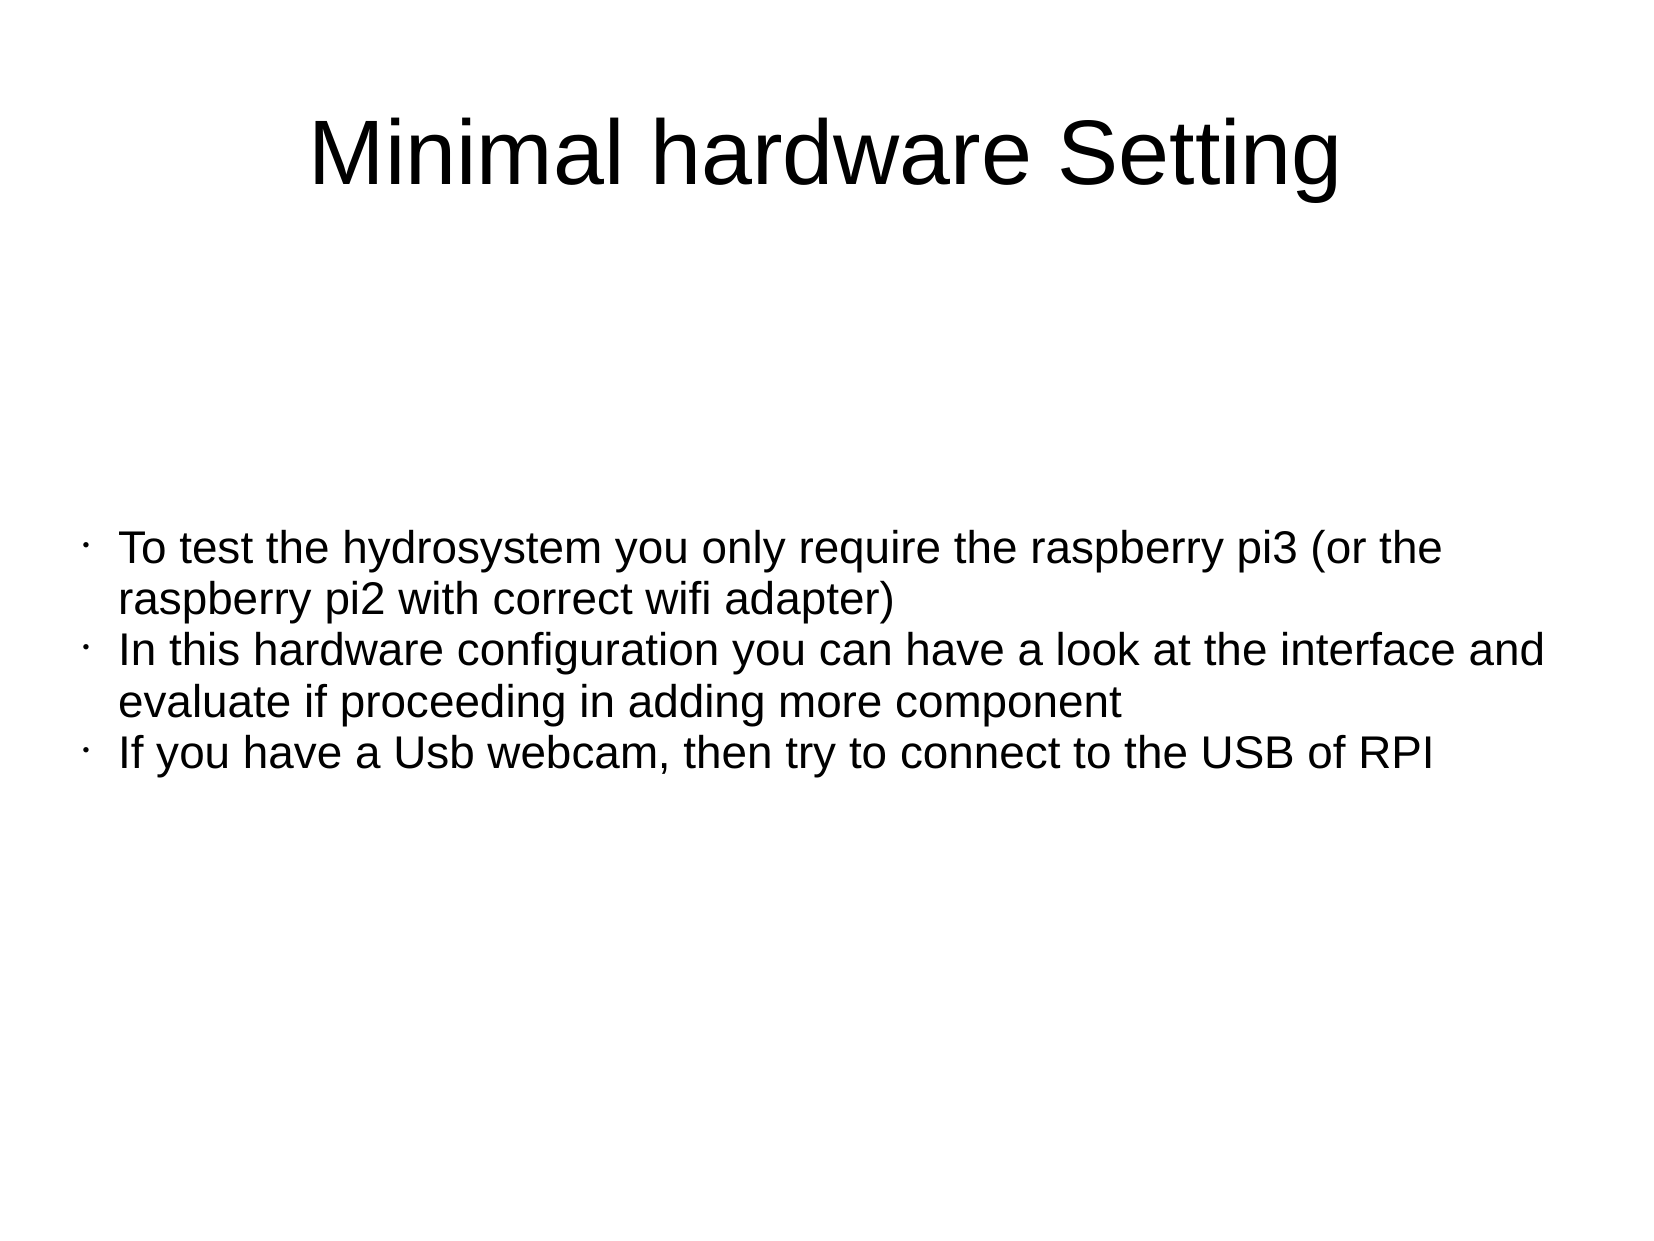

# Minimal hardware Setting
To test the hydrosystem you only require the raspberry pi3 (or the raspberry pi2 with correct wifi adapter)
In this hardware configuration you can have a look at the interface and evaluate if proceeding in adding more component
If you have a Usb webcam, then try to connect to the USB of RPI